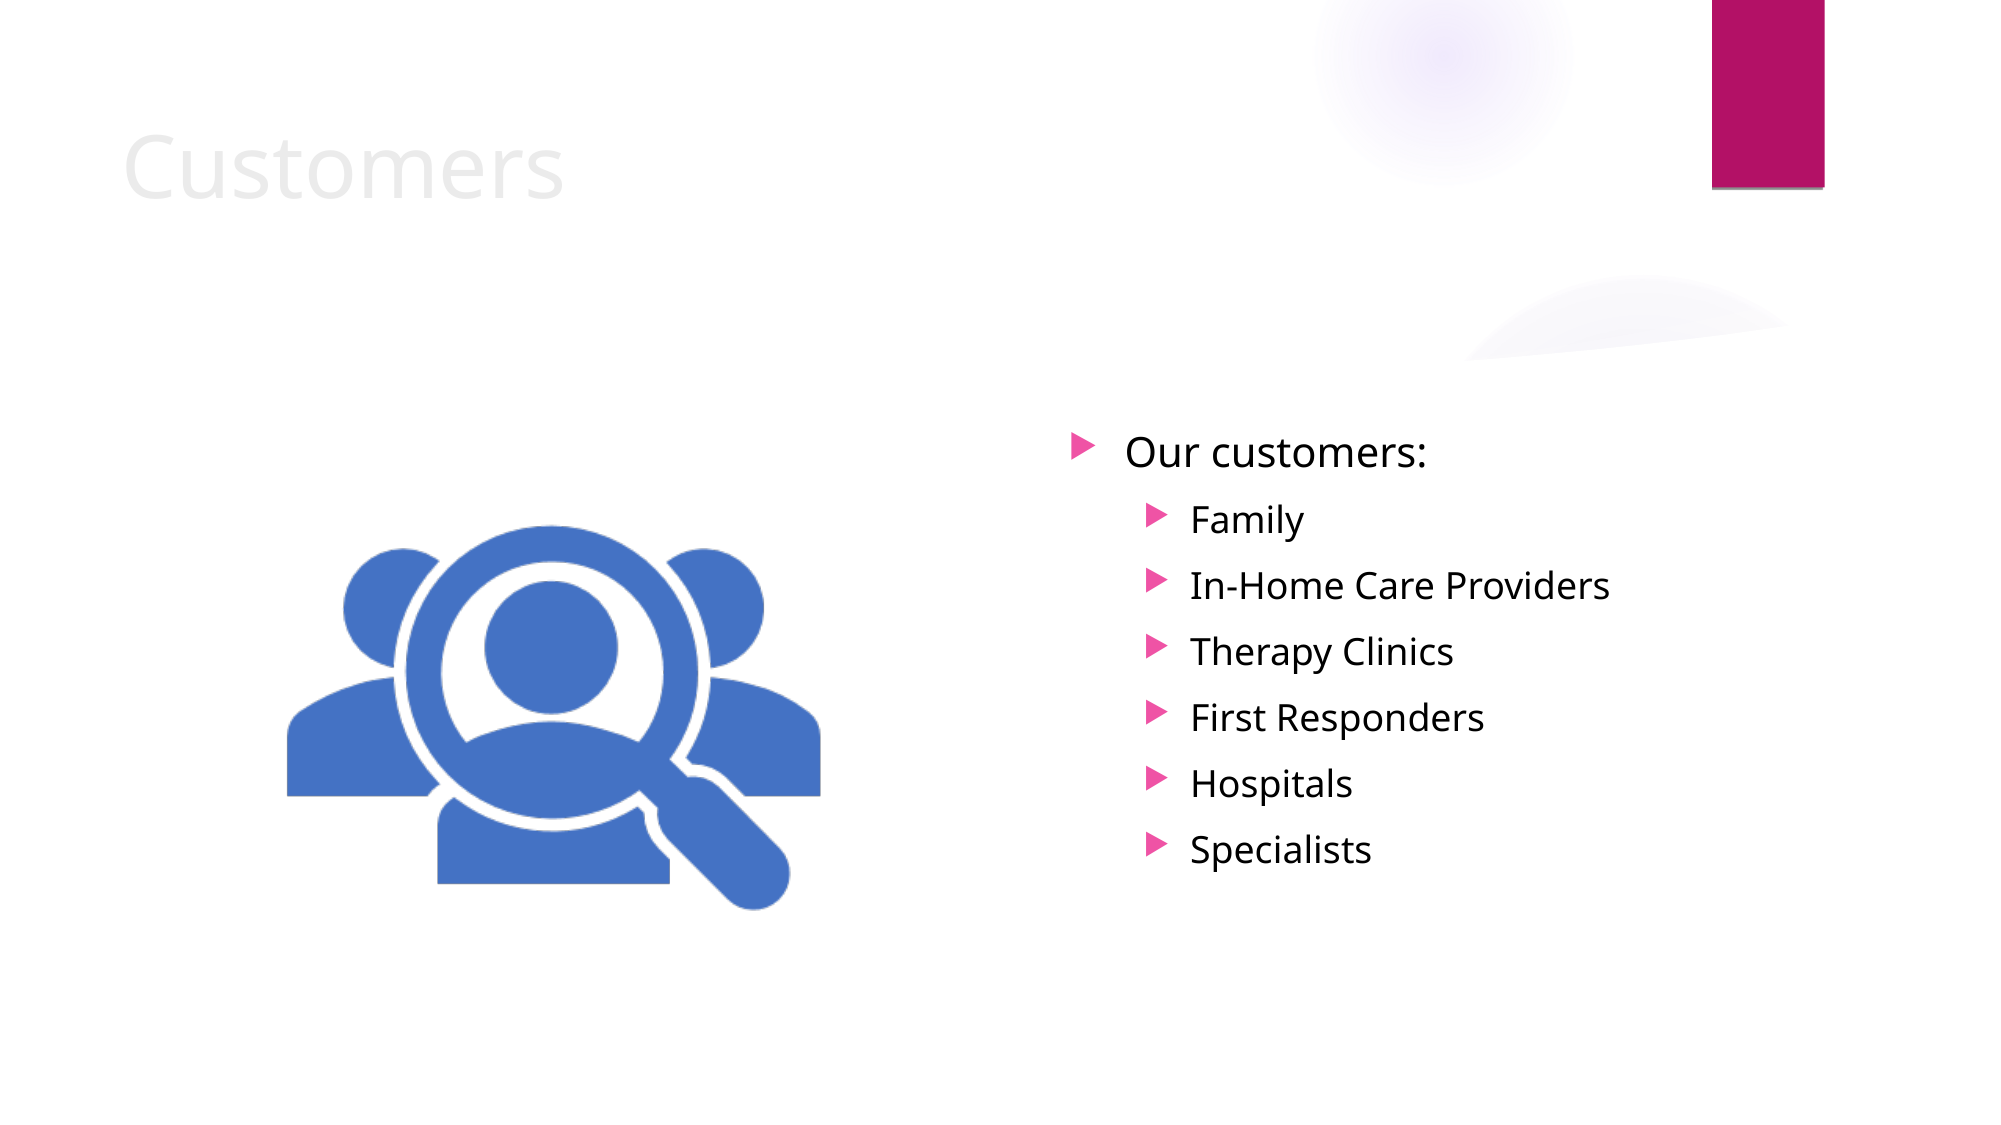

# Customers
Our customers:
Family
In-Home Care Providers
Therapy Clinics
First Responders
Hospitals
Specialists